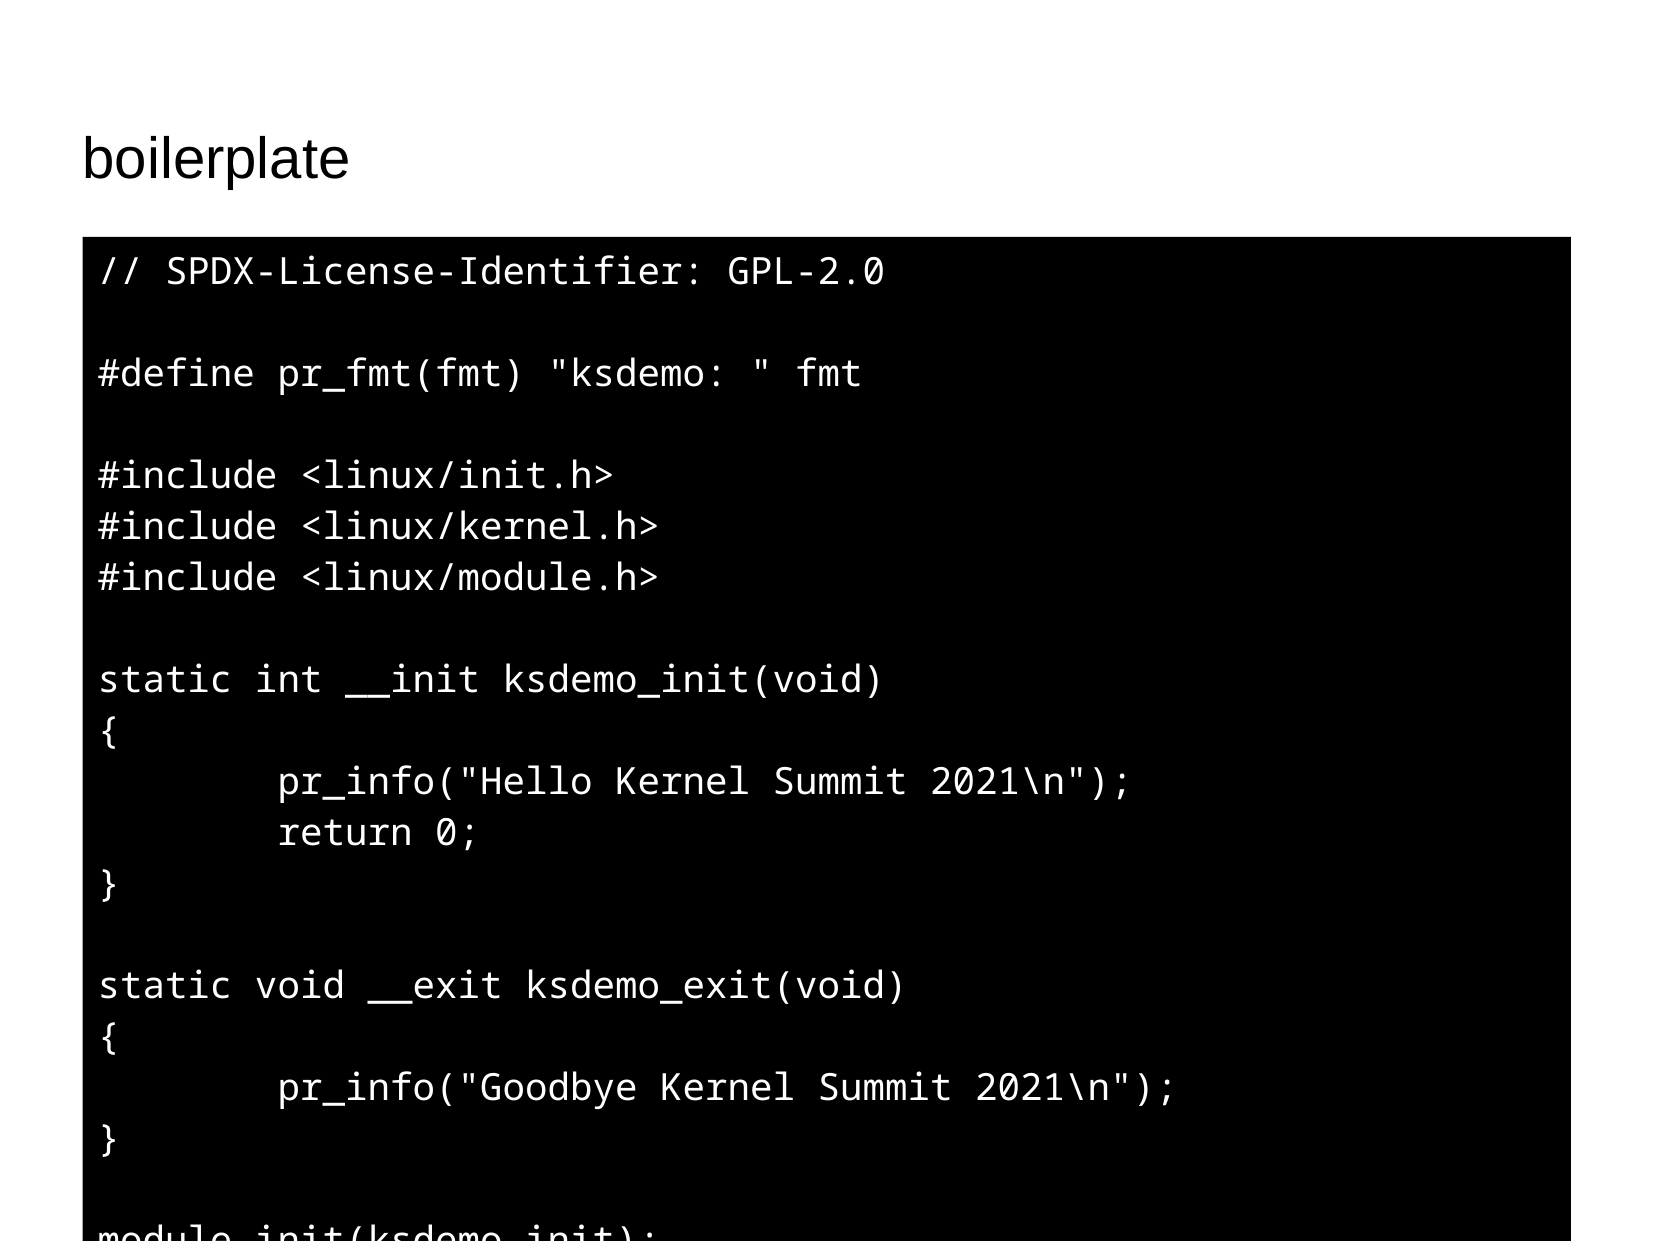

# boilerplate
// SPDX-License-Identifier: GPL-2.0
#define pr_fmt(fmt) "ksdemo: " fmt
#include <linux/init.h>
#include <linux/kernel.h>
#include <linux/module.h>
static int __init ksdemo_init(void)
{
 pr_info("Hello Kernel Summit 2021\n");
 return 0;
}
static void __exit ksdemo_exit(void)
{
 pr_info("Goodbye Kernel Summit 2021\n");
}
module_init(ksdemo_init);
module_exit(ksdemo_exit);
MODULE_LICENSE("GPL");
MODULE_AUTHOR("SeongJae Park");
MODULE_DESCRIPTION("Kernel Summit 2021 live coding demo");